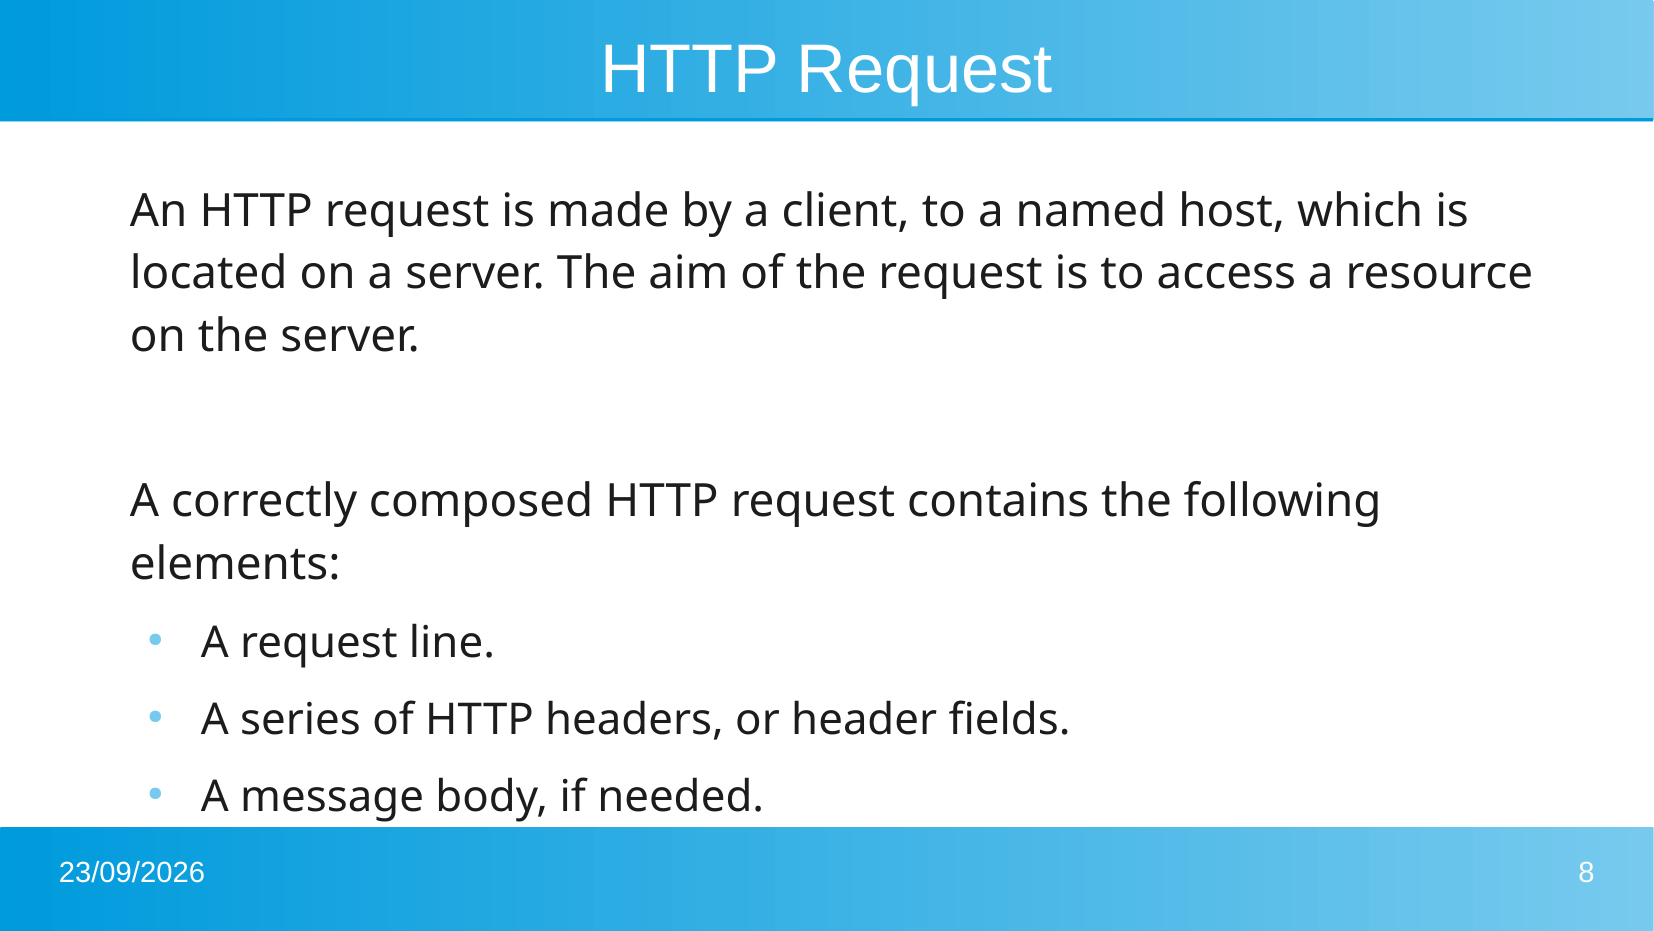

# HTTP Request
An HTTP request is made by a client, to a named host, which is located on a server. The aim of the request is to access a resource on the server.
A correctly composed HTTP request contains the following elements:
A request line.
A series of HTTP headers, or header fields.
A message body, if needed.
8